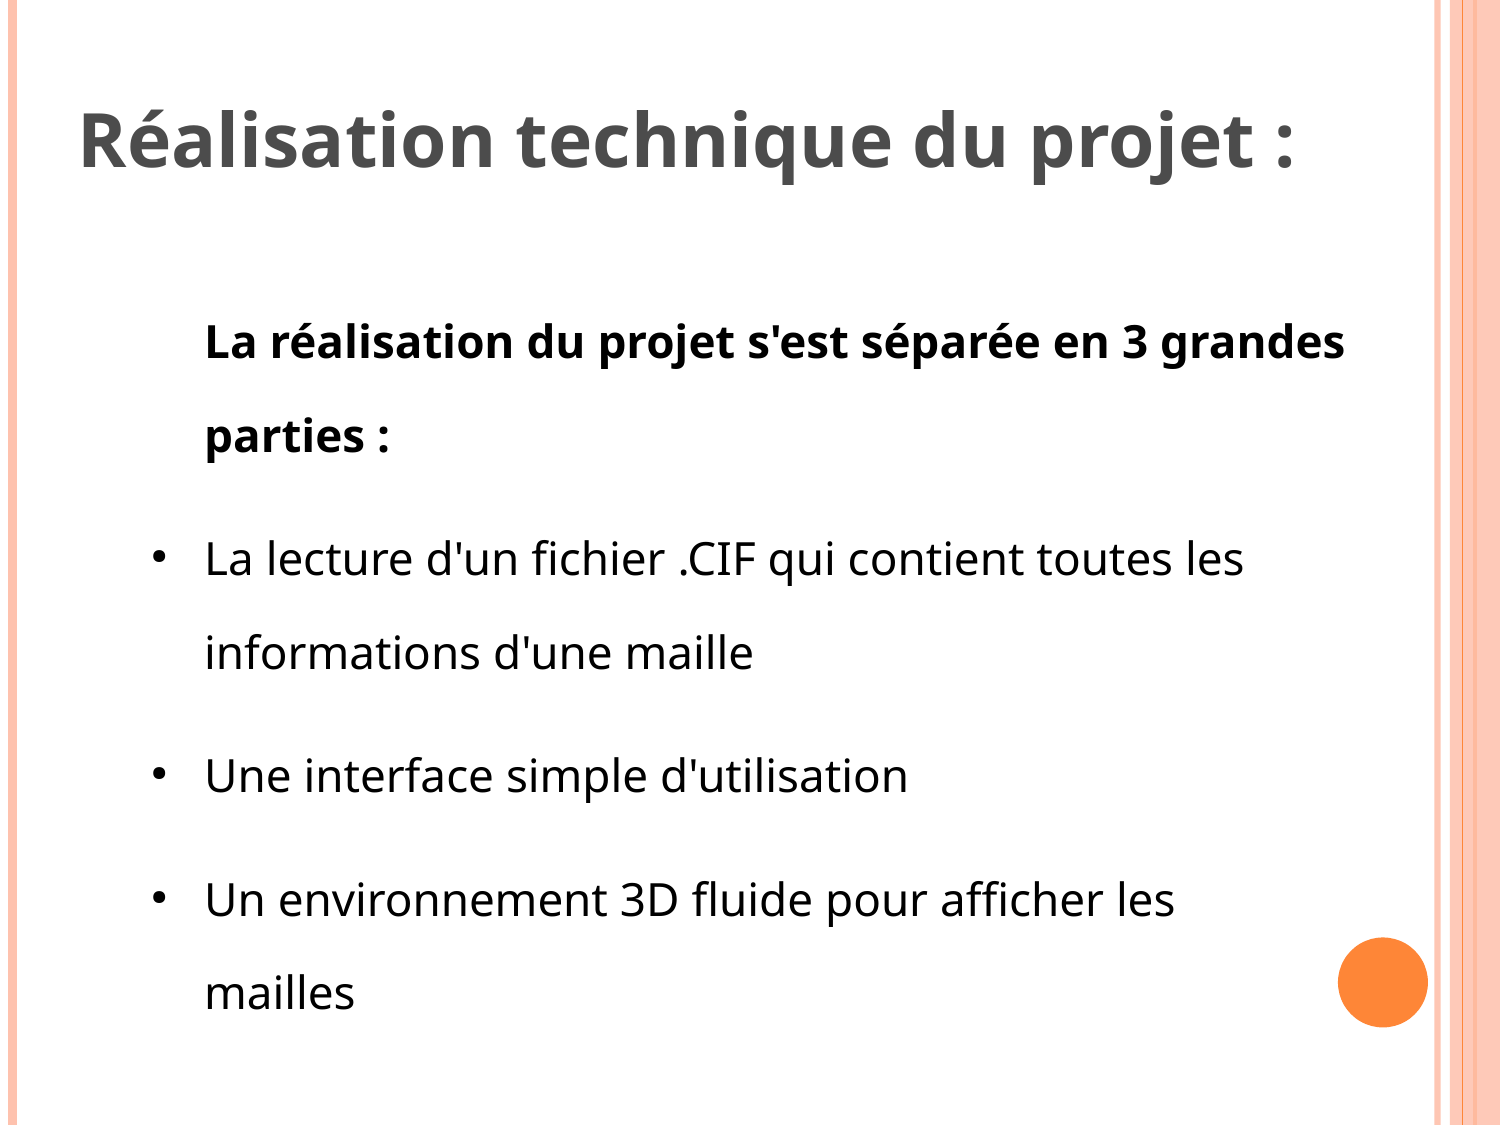

# Réalisation technique du projet :
La réalisation du projet s'est séparée en 3 grandes parties :
La lecture d'un fichier .CIF qui contient toutes les informations d'une maille
Une interface simple d'utilisation
Un environnement 3D fluide pour afficher les mailles